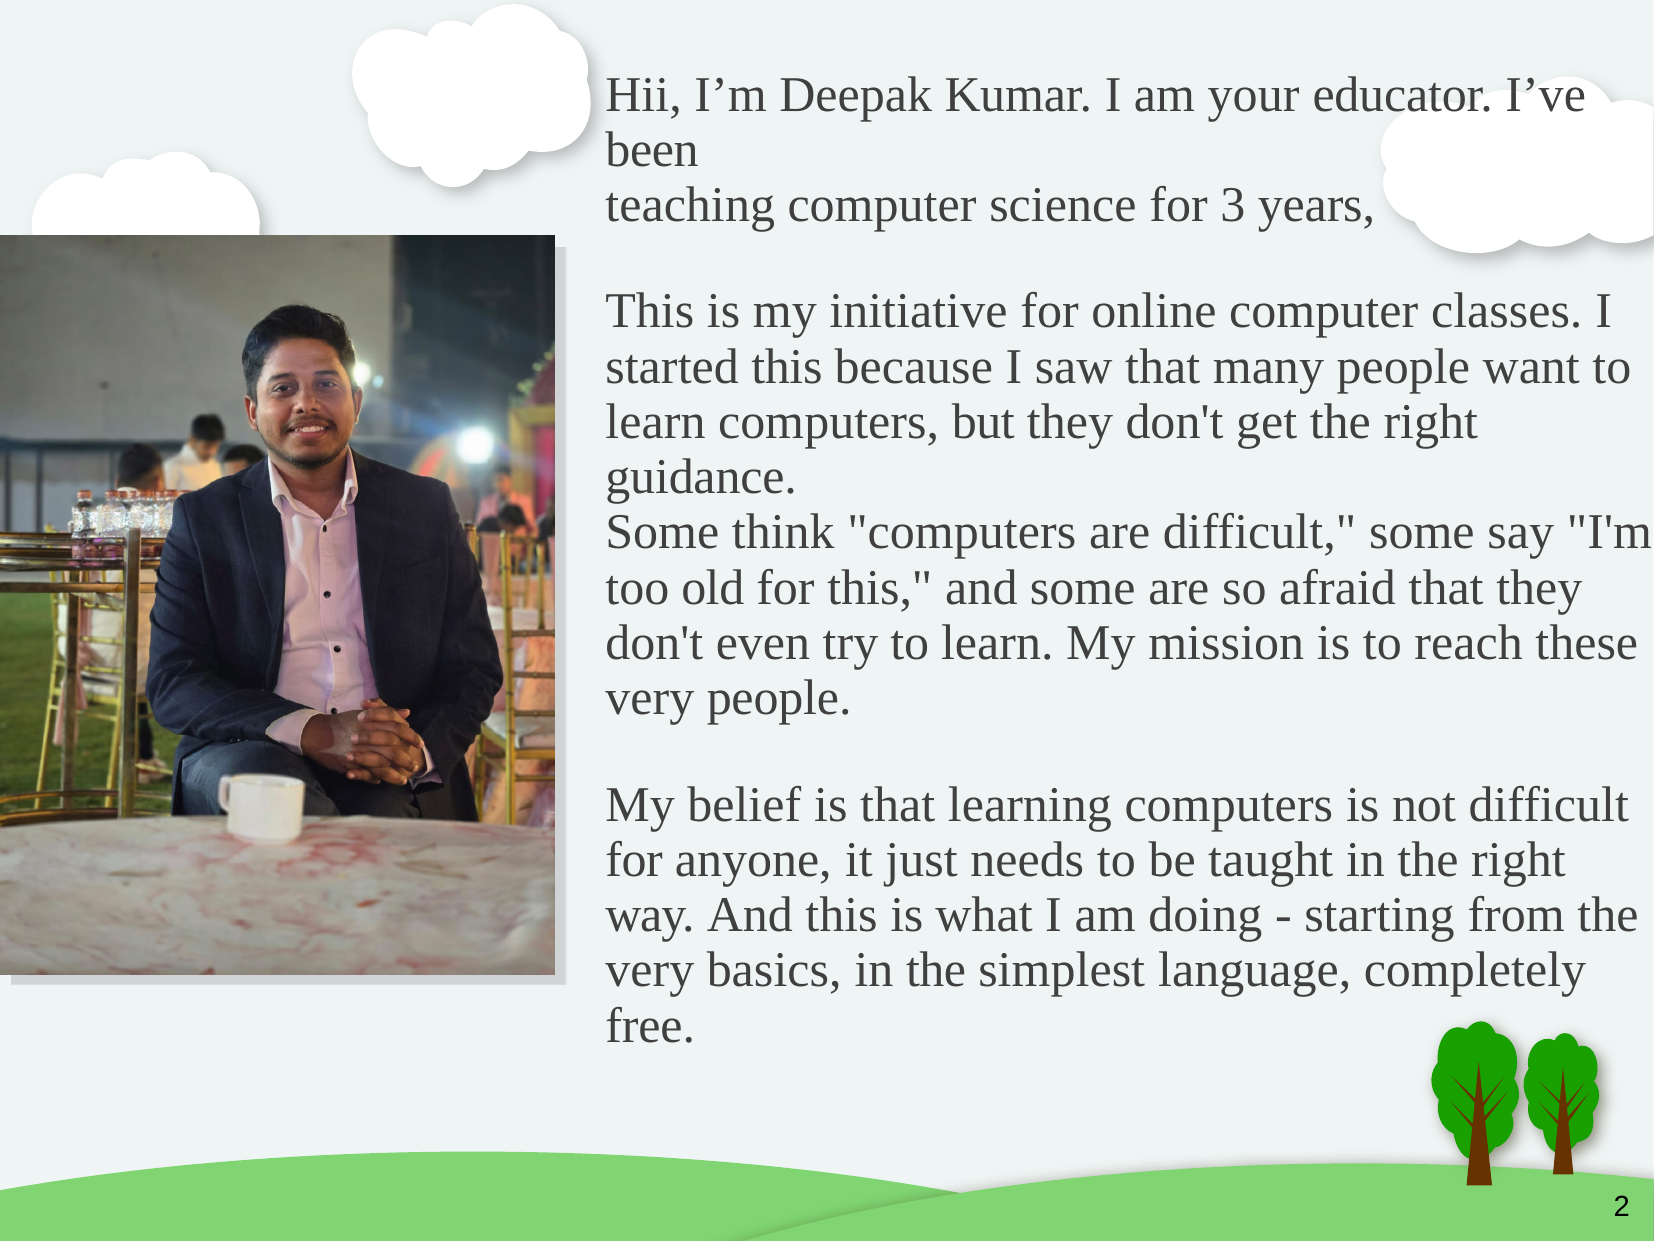

Hii, I’m Deepak Kumar. I am your educator. I’ve been
teaching computer science for 3 years,
This is my initiative for online computer classes. I started this because I saw that many people want to learn computers, but they don't get the right guidance.
Some think "computers are difficult," some say "I'm too old for this," and some are so afraid that they don't even try to learn. My mission is to reach these very people.
My belief is that learning computers is not difficult for anyone, it just needs to be taught in the right way. And this is what I am doing - starting from the very basics, in the simplest language, completely free.
2